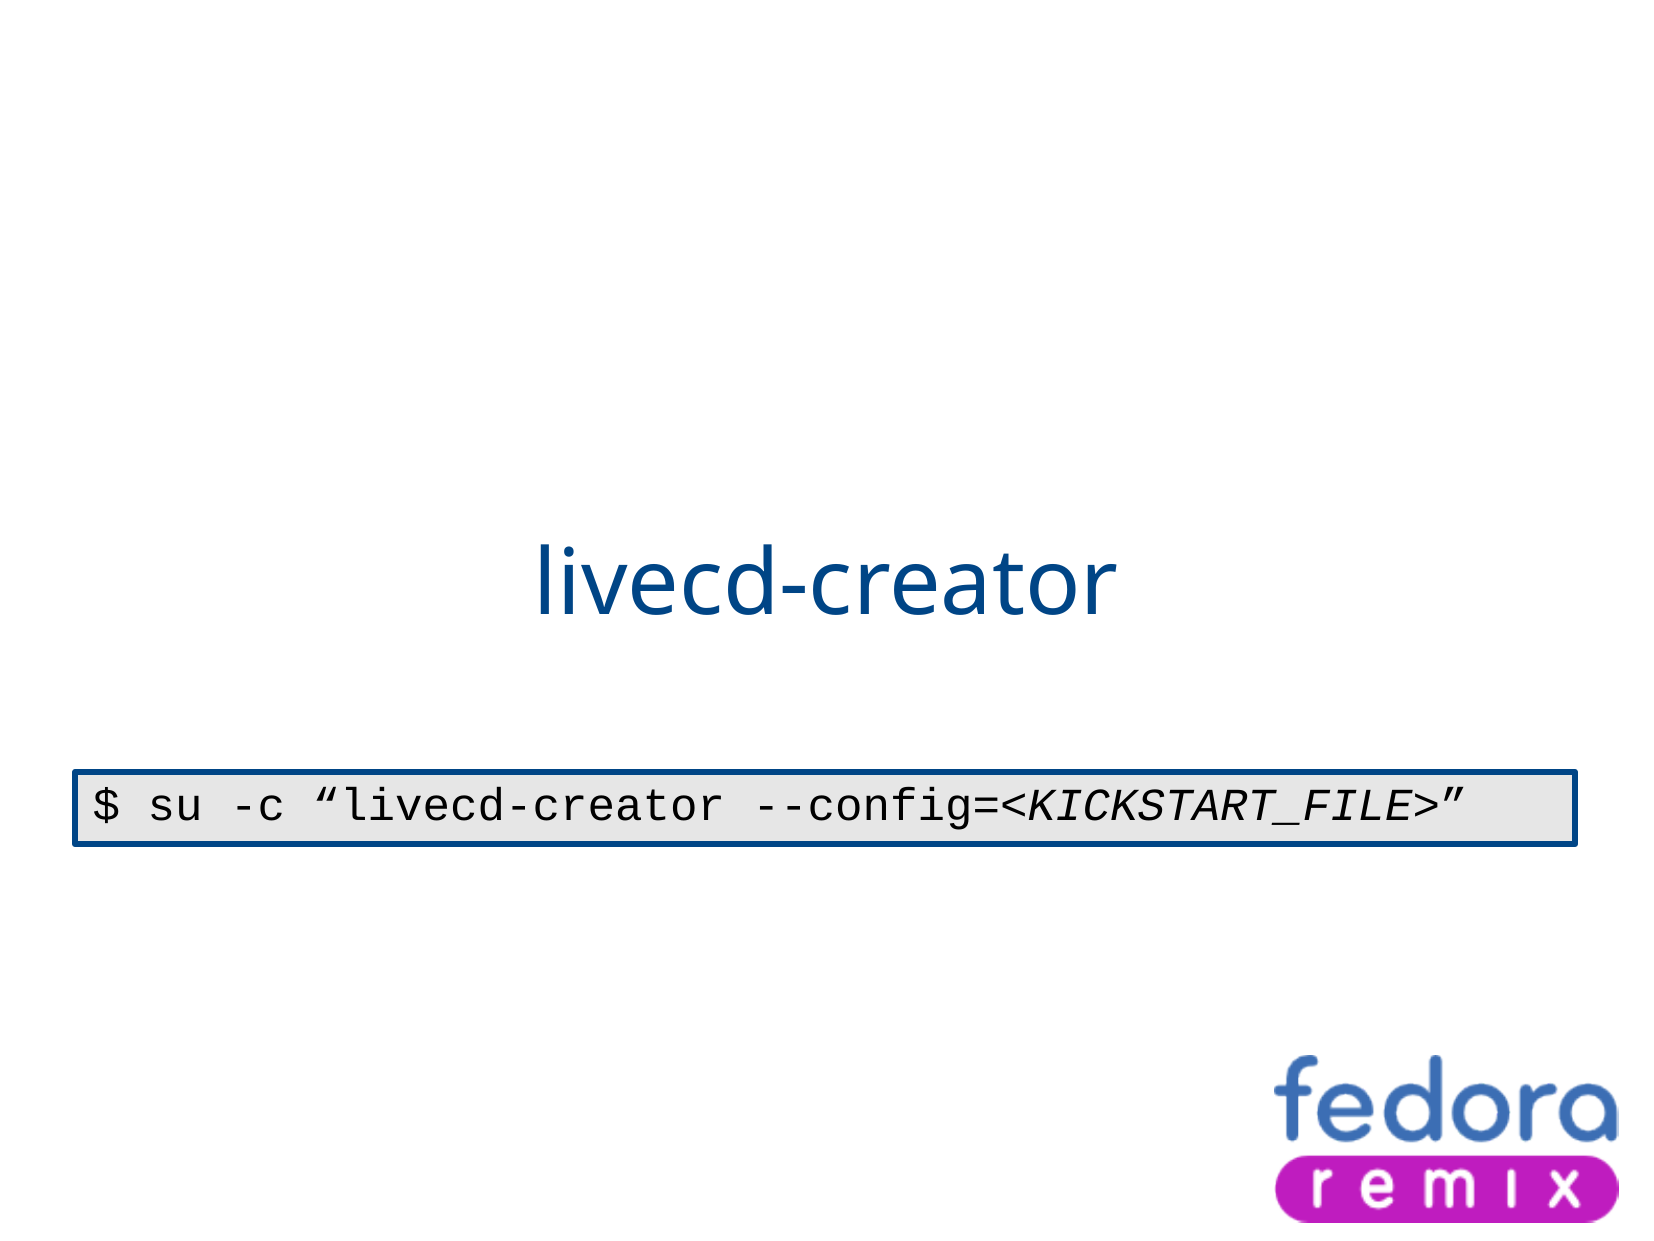

# livecd-creator
$ su -c “livecd-creator --config=<KICKSTART_FILE>”